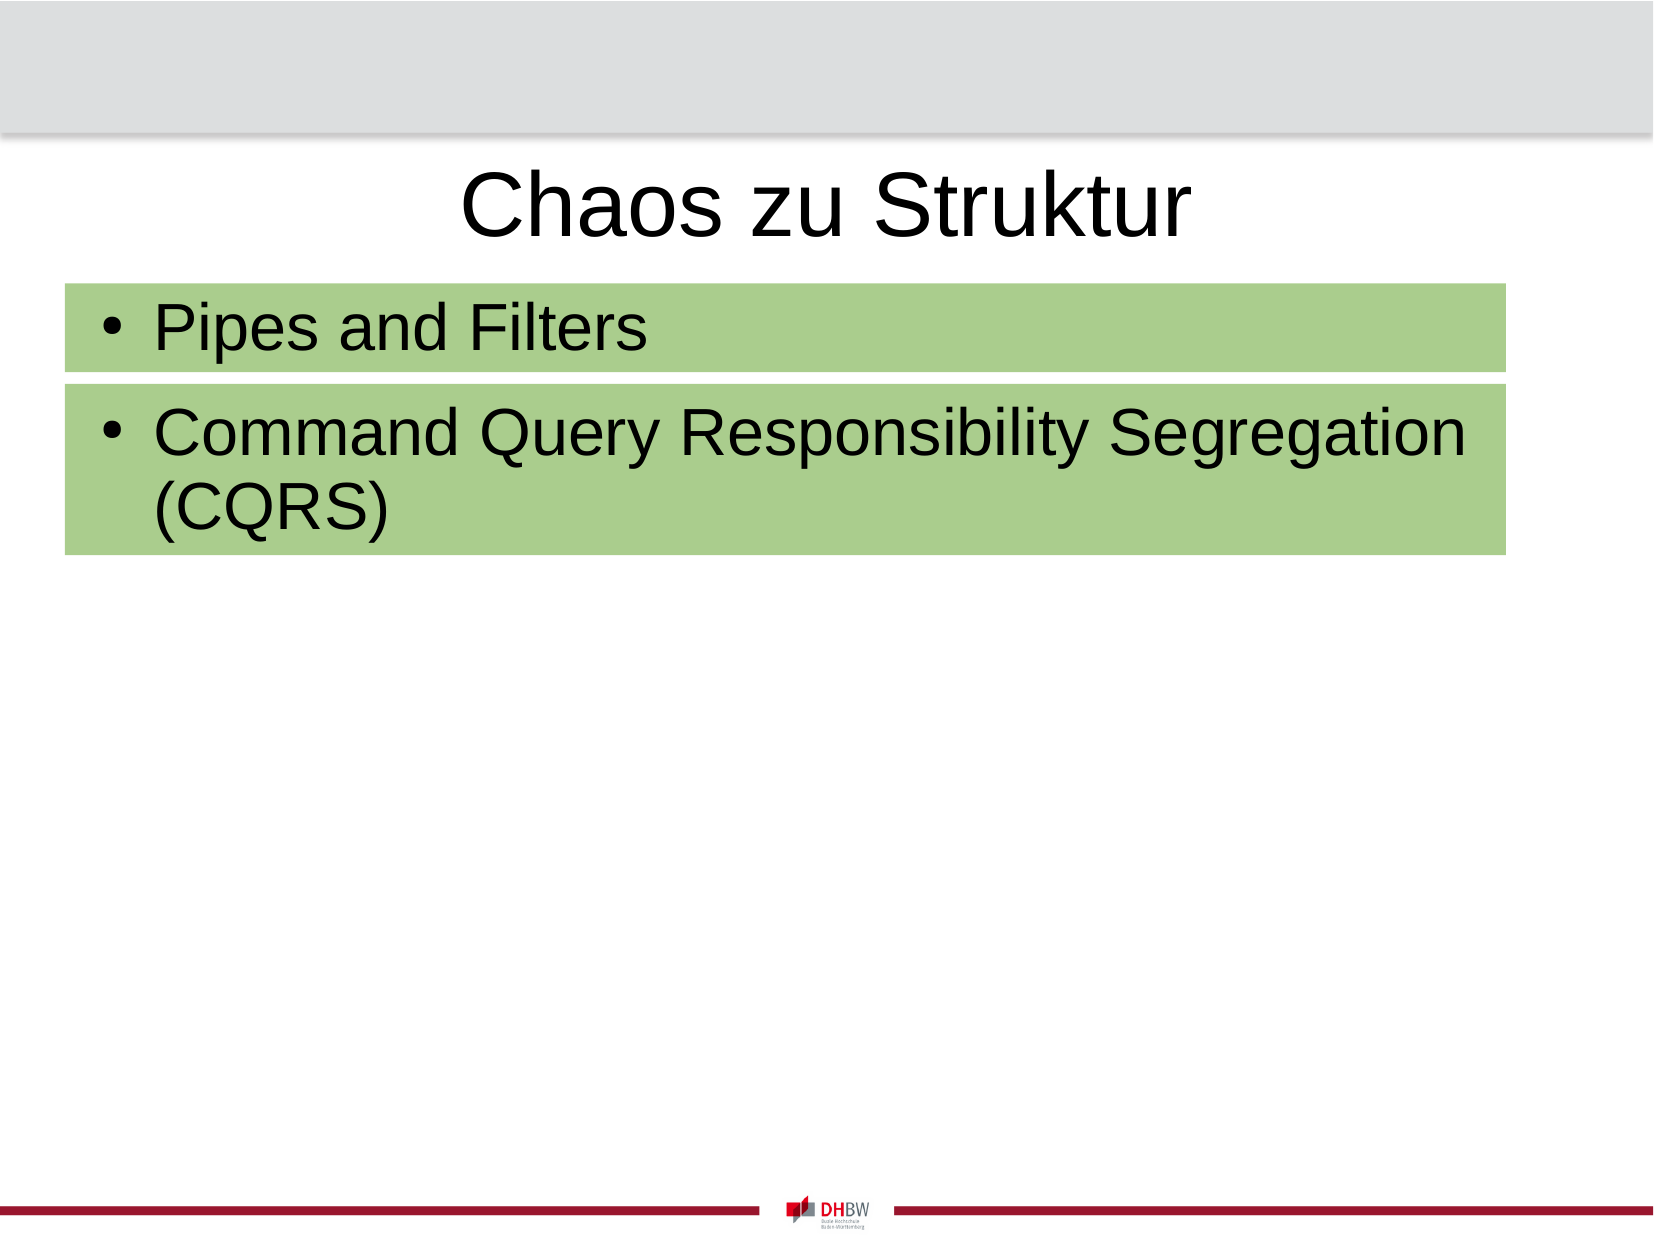

# Chaos zu Struktur
Pipes and Filters
Command Query Responsibility Segregation (CQRS)